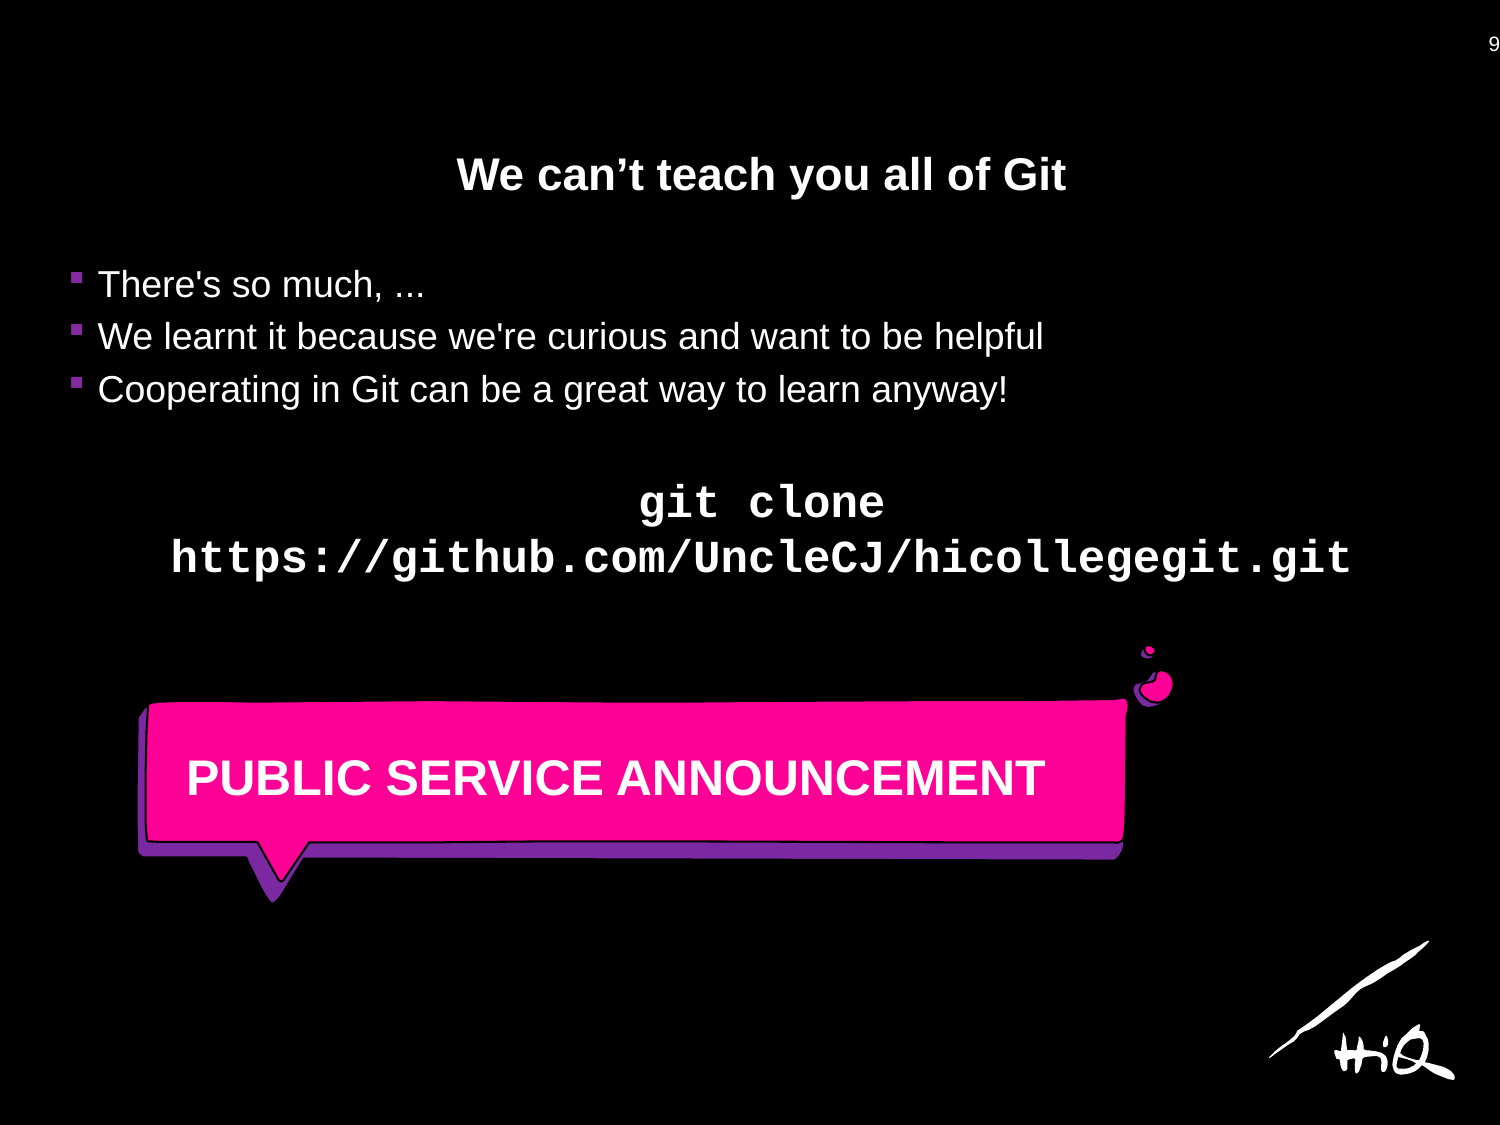

We can’t teach you all of Git
There's so much, ...
We learnt it because we're curious and want to be helpful
Cooperating in Git can be a great way to learn anyway!
git clone https://github.com/UncleCJ/hicollegegit.git
# Public service announcement